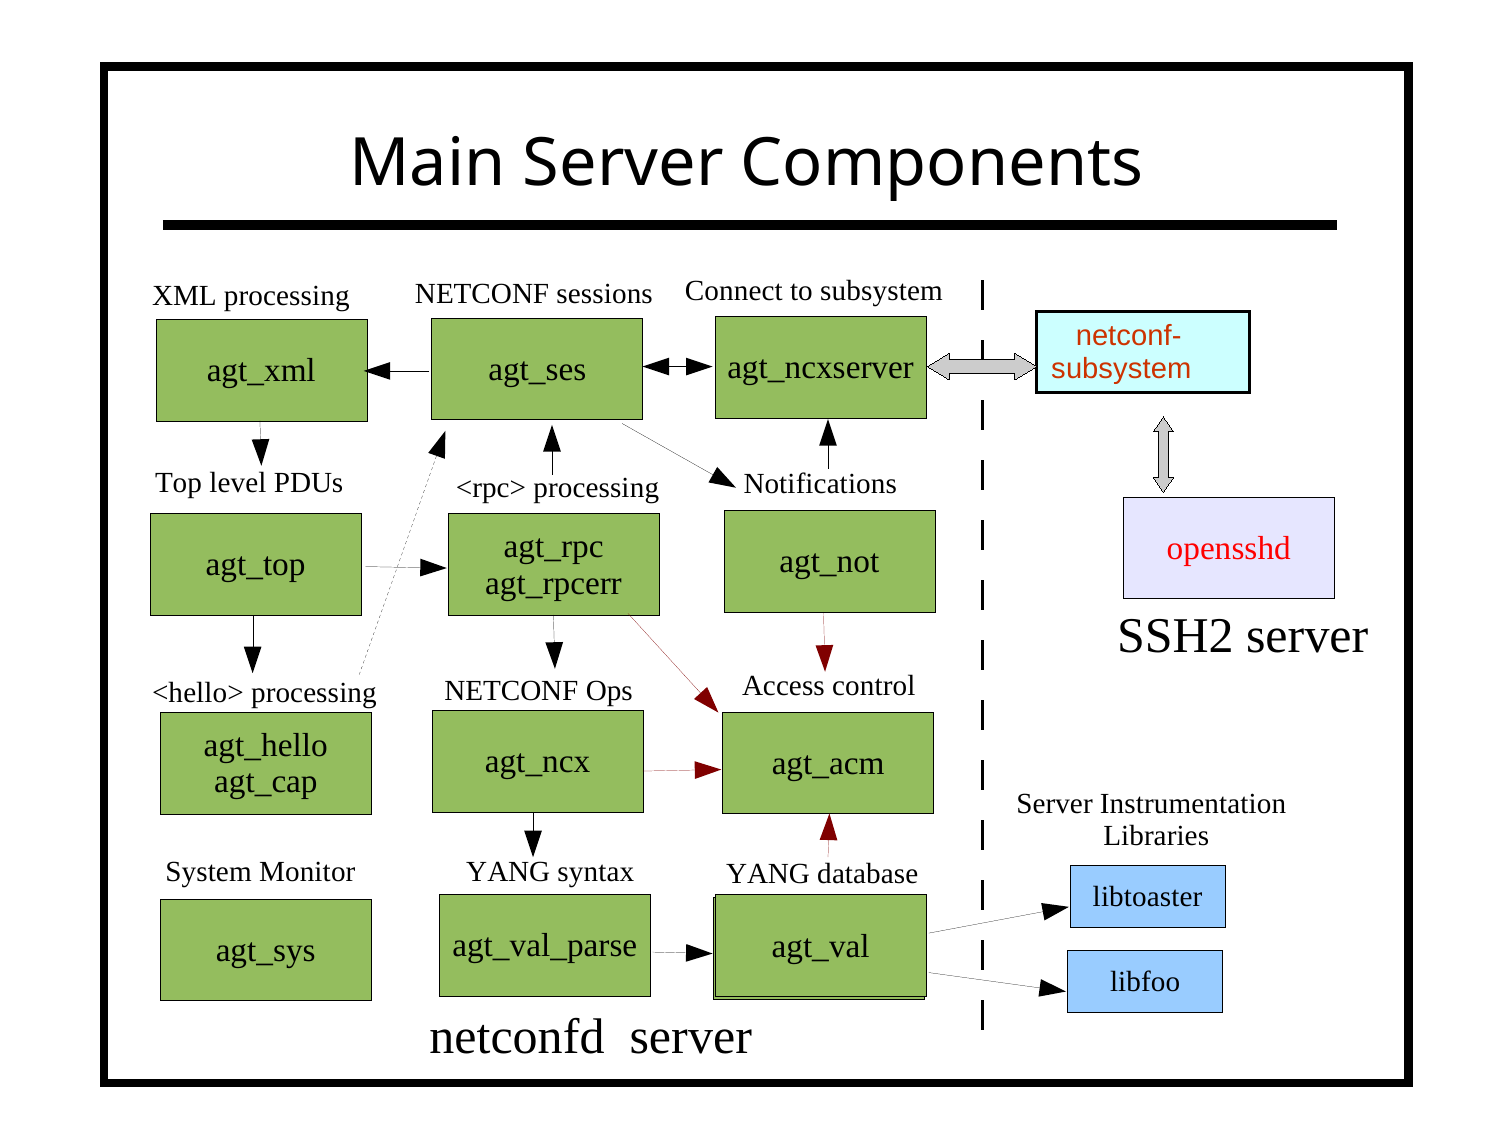

# Main Server Components
Connect to subsystem
NETCONF sessions
XML processing
 netconf-subsystem
agt_ncxserver
agt_ses
agt_xml
Top level PDUs
Notifications
<rpc> processing
opensshd
agt_not
agt_rpc
agt_rpcerr
agt_top
SSH2 server
Access control
NETCONF Ops
<hello> processing
agt_ncx
agt_acm
agt_hello
agt_cap
Server Instrumentation
 Libraries
System Monitor
YANG syntax
YANG database
libtoaster
agt_val_parse
agt_val
agt_val_parse
agt_sys
libfoo
netconfd server